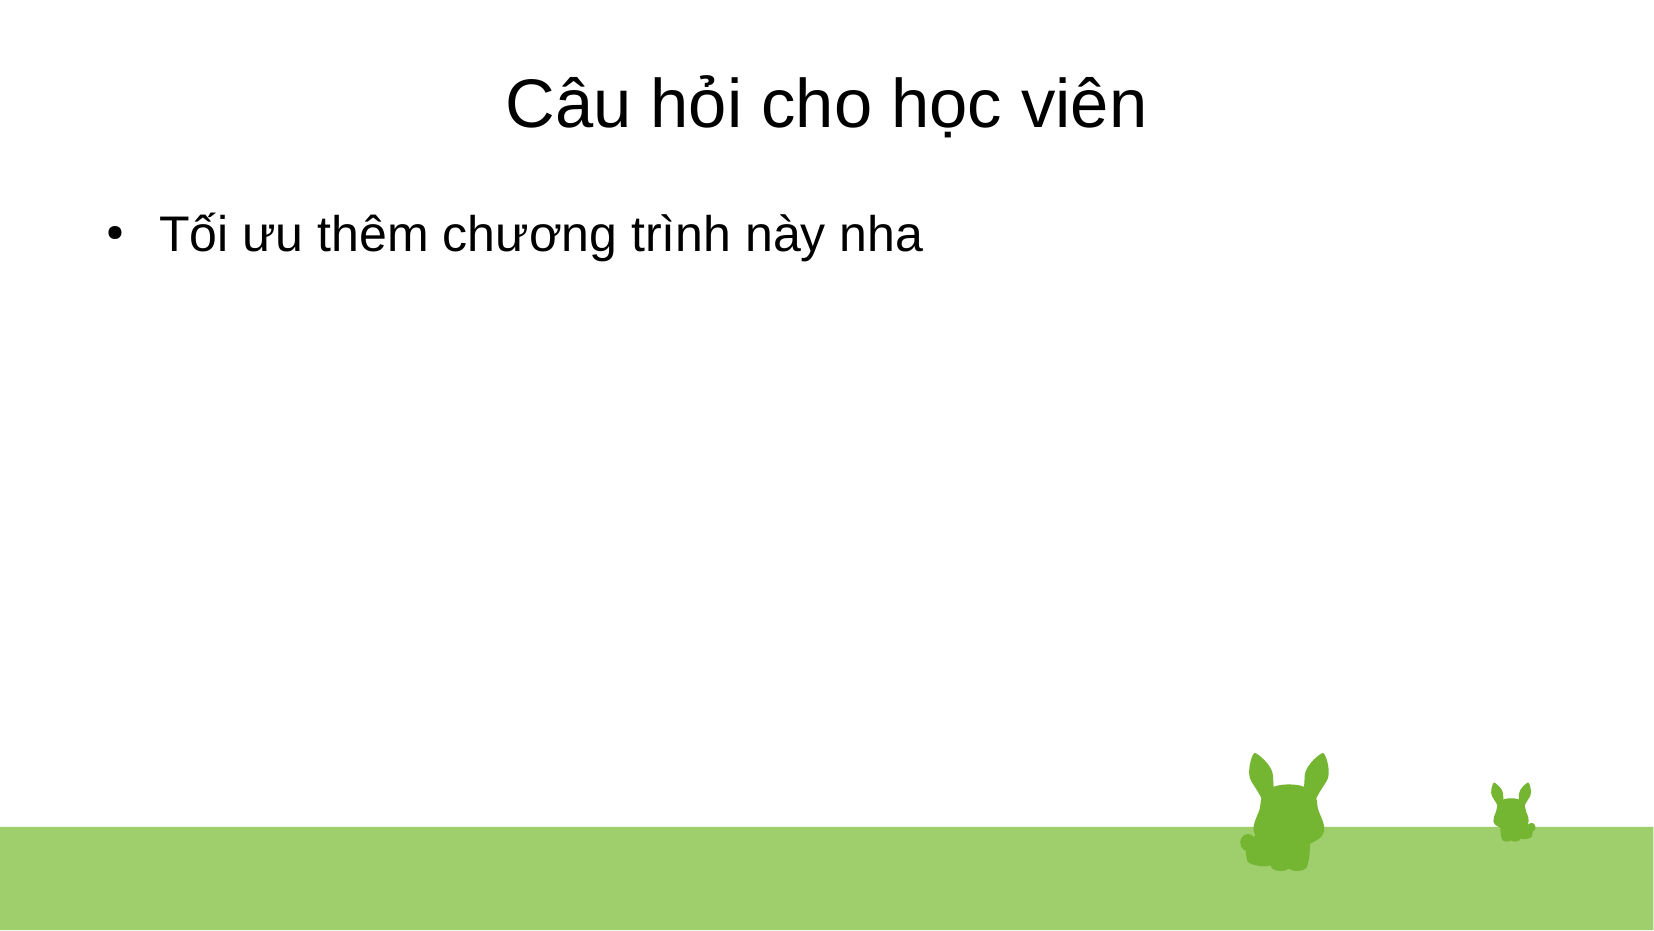

# Câu hỏi cho học viên
Tối ưu thêm chương trình này nha